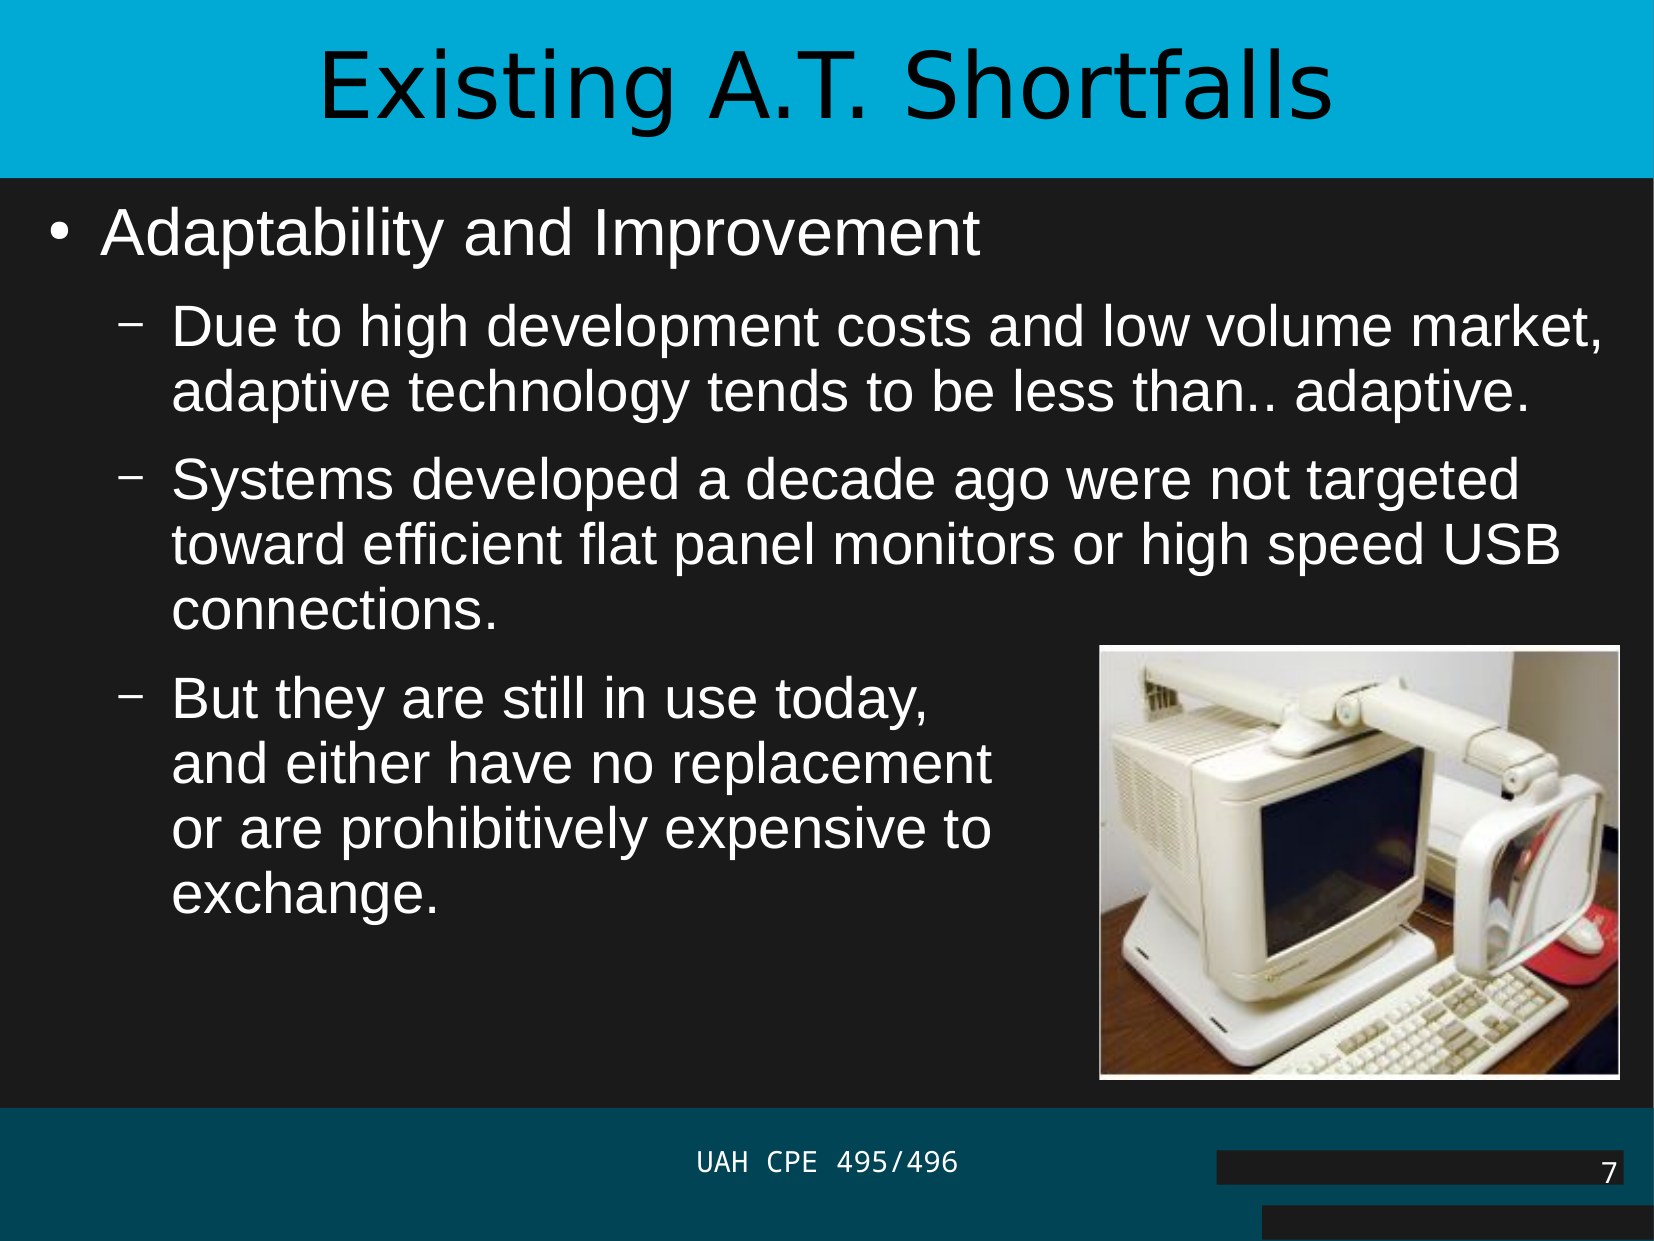

# Existing A.T. Shortfalls
Adaptability and Improvement
Due to high development costs and low volume market, adaptive technology tends to be less than.. adaptive.
Systems developed a decade ago were not targeted toward efficient flat panel monitors or high speed USB connections.
But they are still in use today, 									and either have no replacement 								or are prohibitively expensive to 					exchange.
UAH CPE 495/496
7